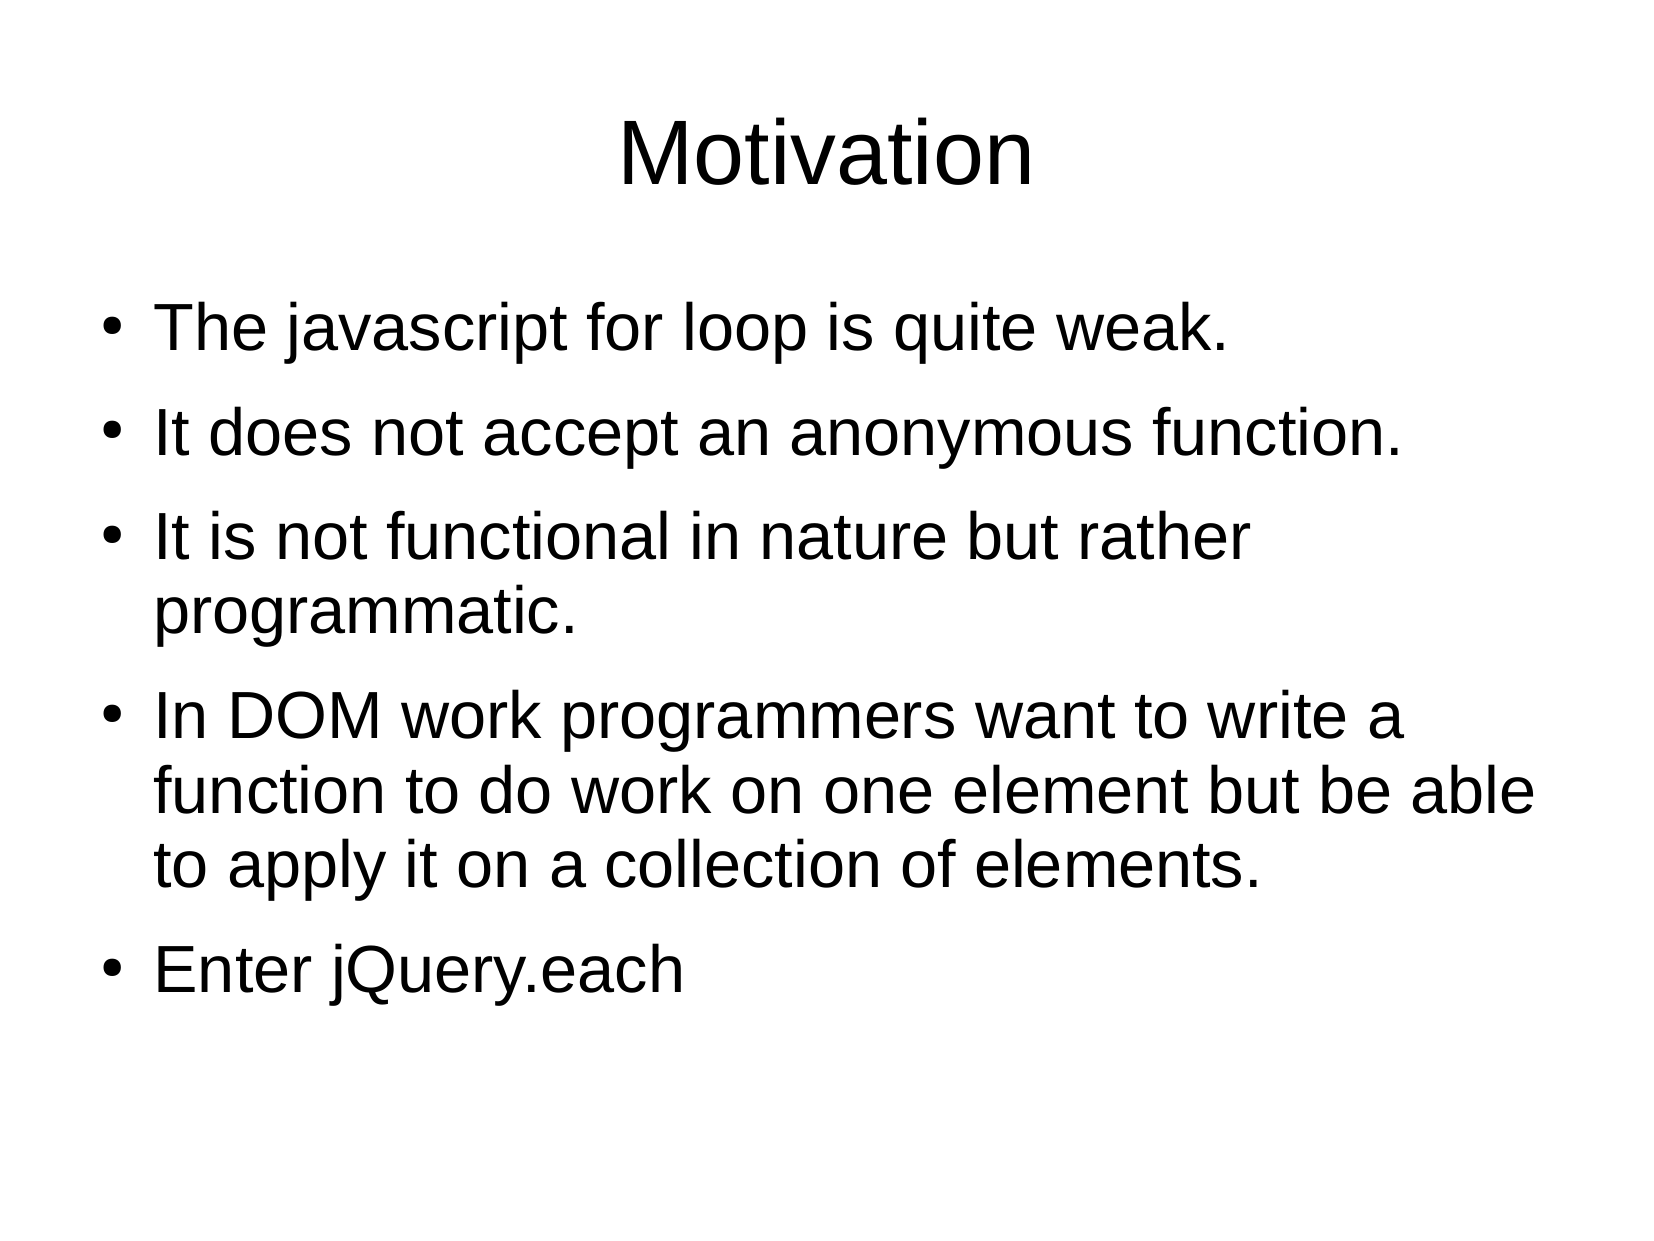

# Motivation
The javascript for loop is quite weak.
It does not accept an anonymous function.
It is not functional in nature but rather programmatic.
In DOM work programmers want to write a function to do work on one element but be able to apply it on a collection of elements.
Enter jQuery.each